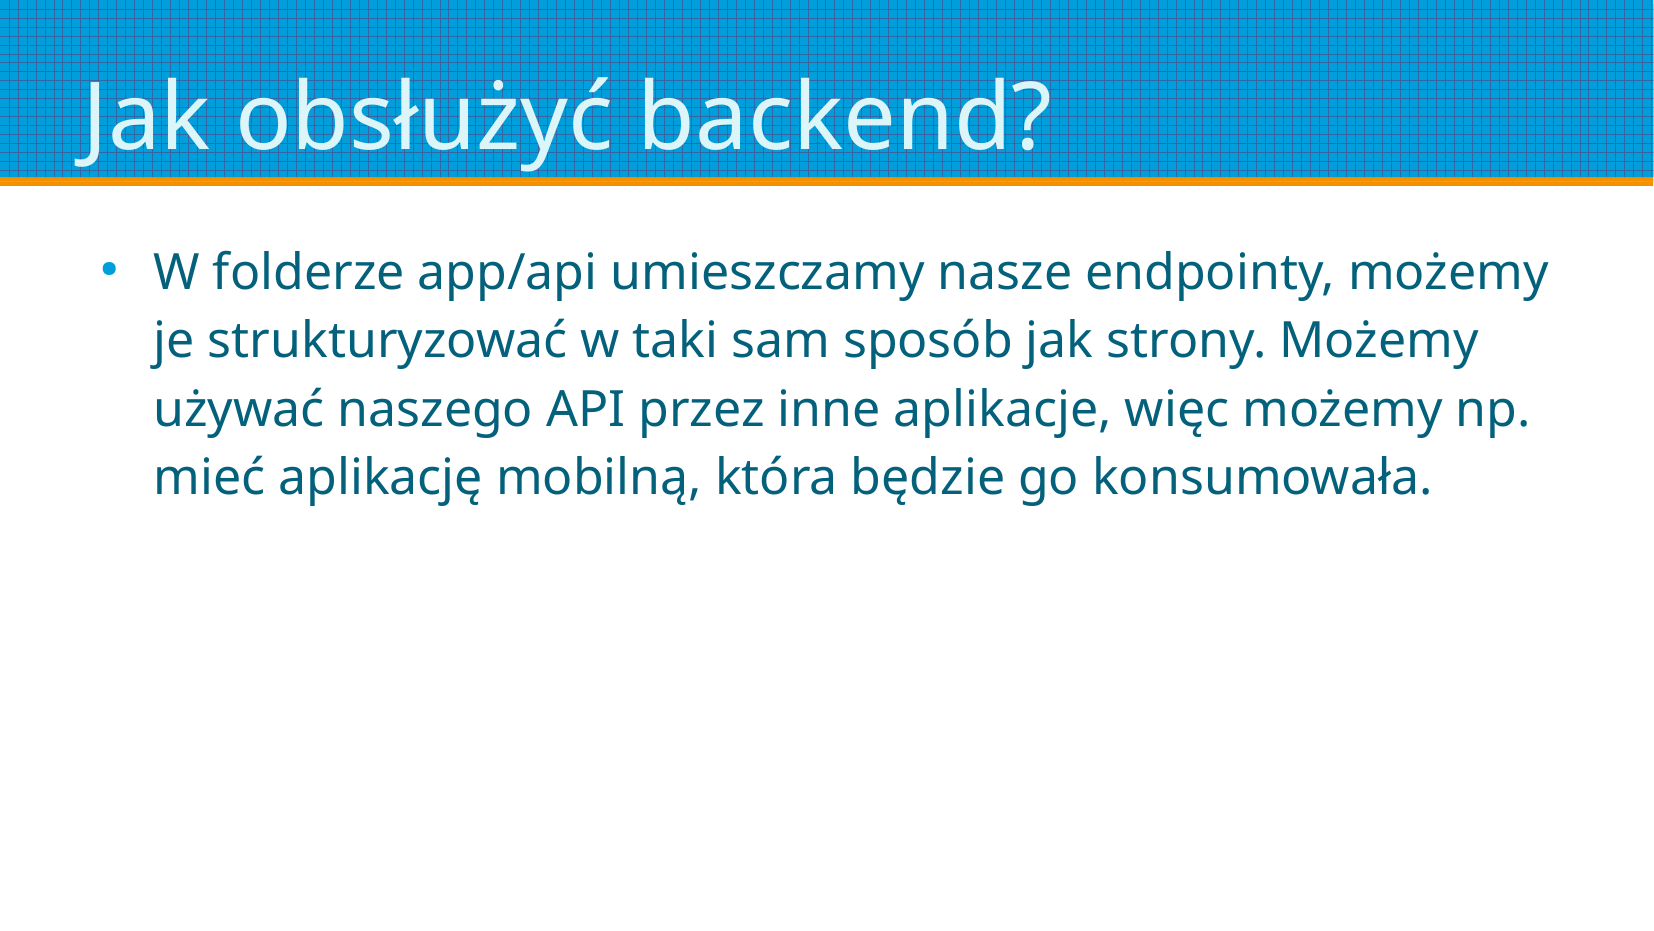

# Jak obsłużyć backend?
W folderze app/api umieszczamy nasze endpointy, możemy je strukturyzować w taki sam sposób jak strony. Możemy używać naszego API przez inne aplikacje, więc możemy np. mieć aplikację mobilną, która będzie go konsumowała.